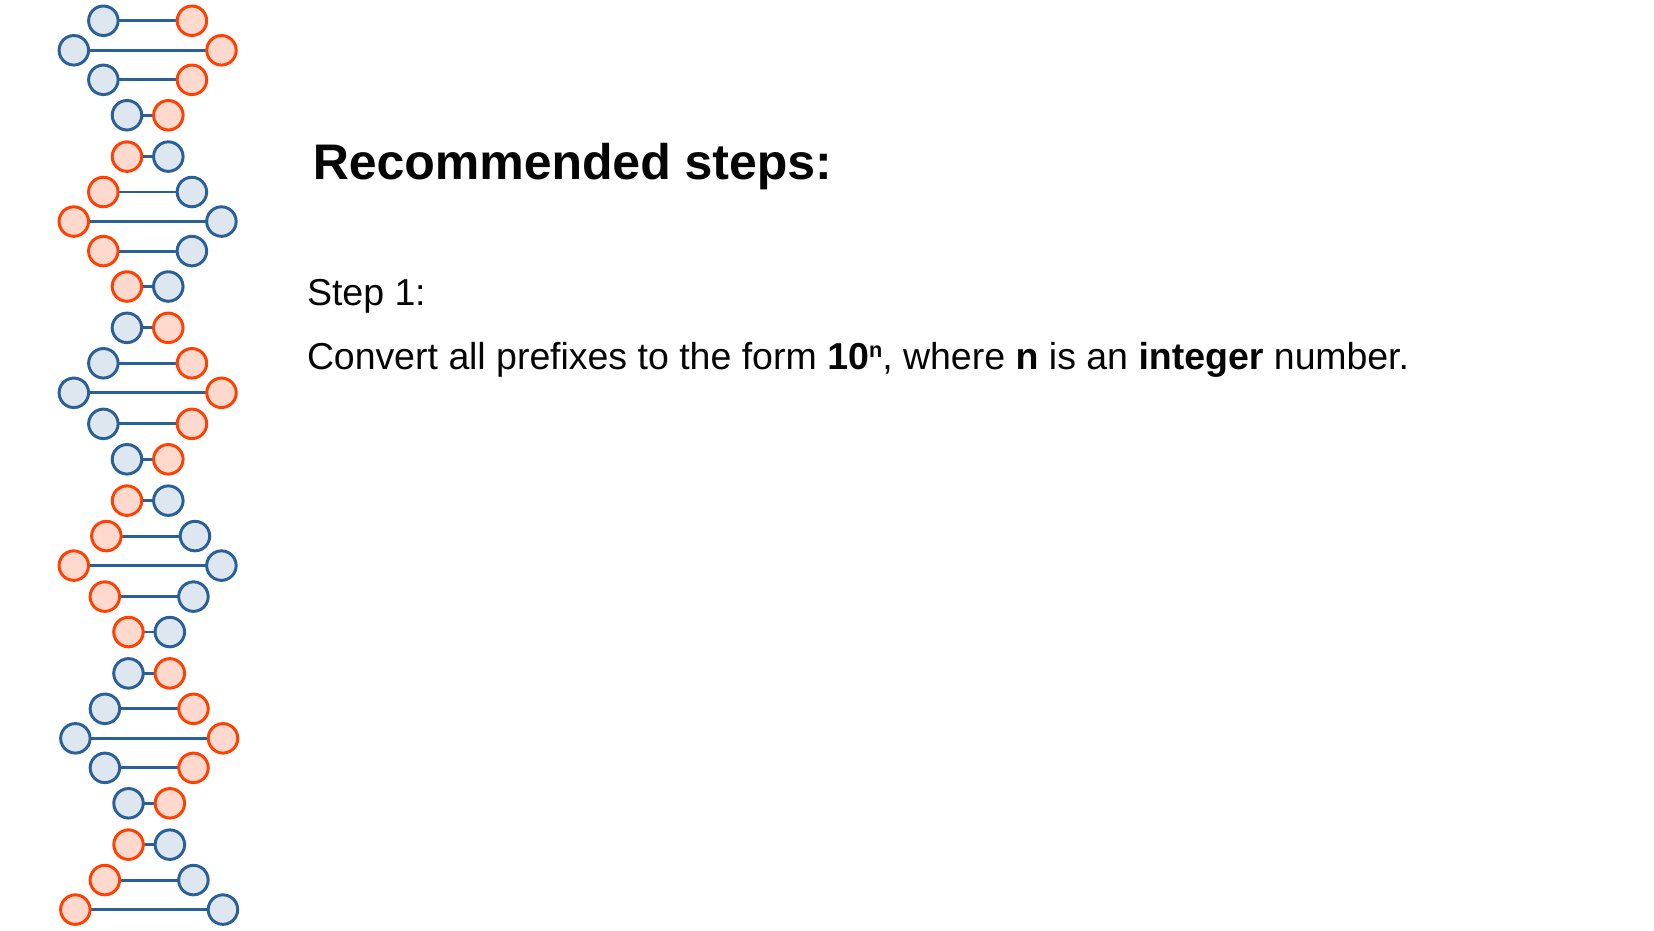

# Recommended steps:
Step 1:
Convert all prefixes to the form 10n, where n is an integer number.